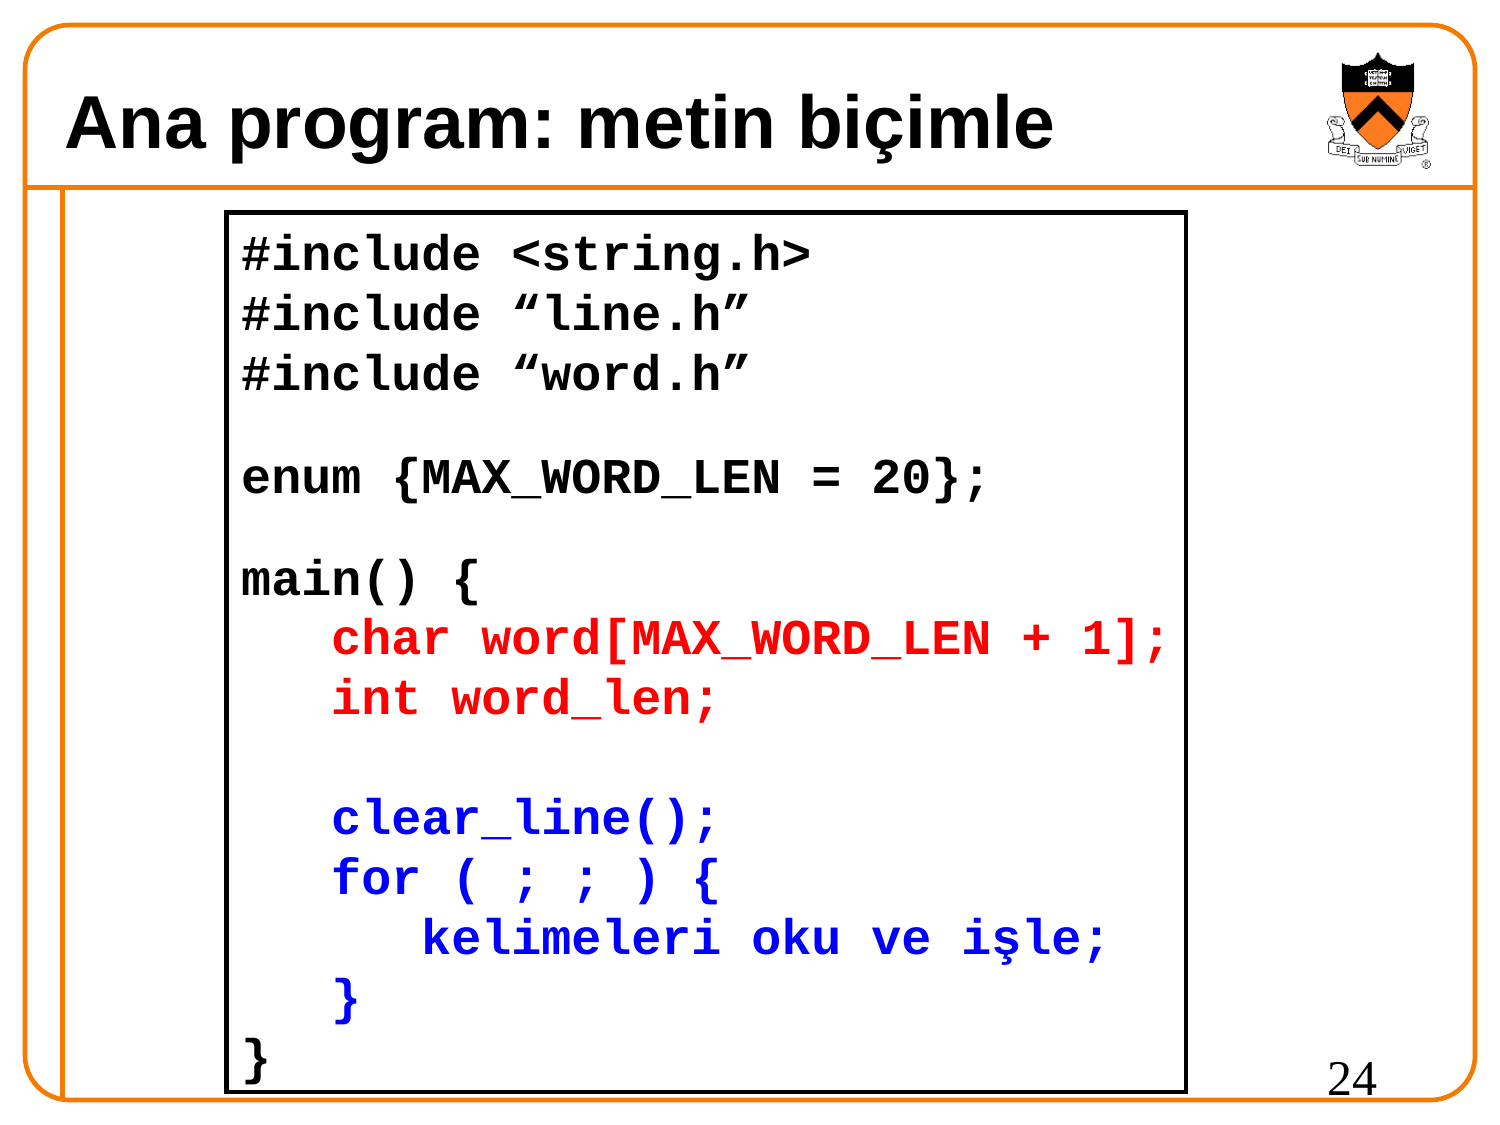

# Ana program: metin biçimle
#include <string.h>
#include “line.h”
#include “word.h”
enum {MAX_WORD_LEN = 20};
main() {
 char word[MAX_WORD_LEN + 1];
 int word_len;
 clear_line();
 for ( ; ; ) {
 kelimeleri oku ve işle;
 }
}
24